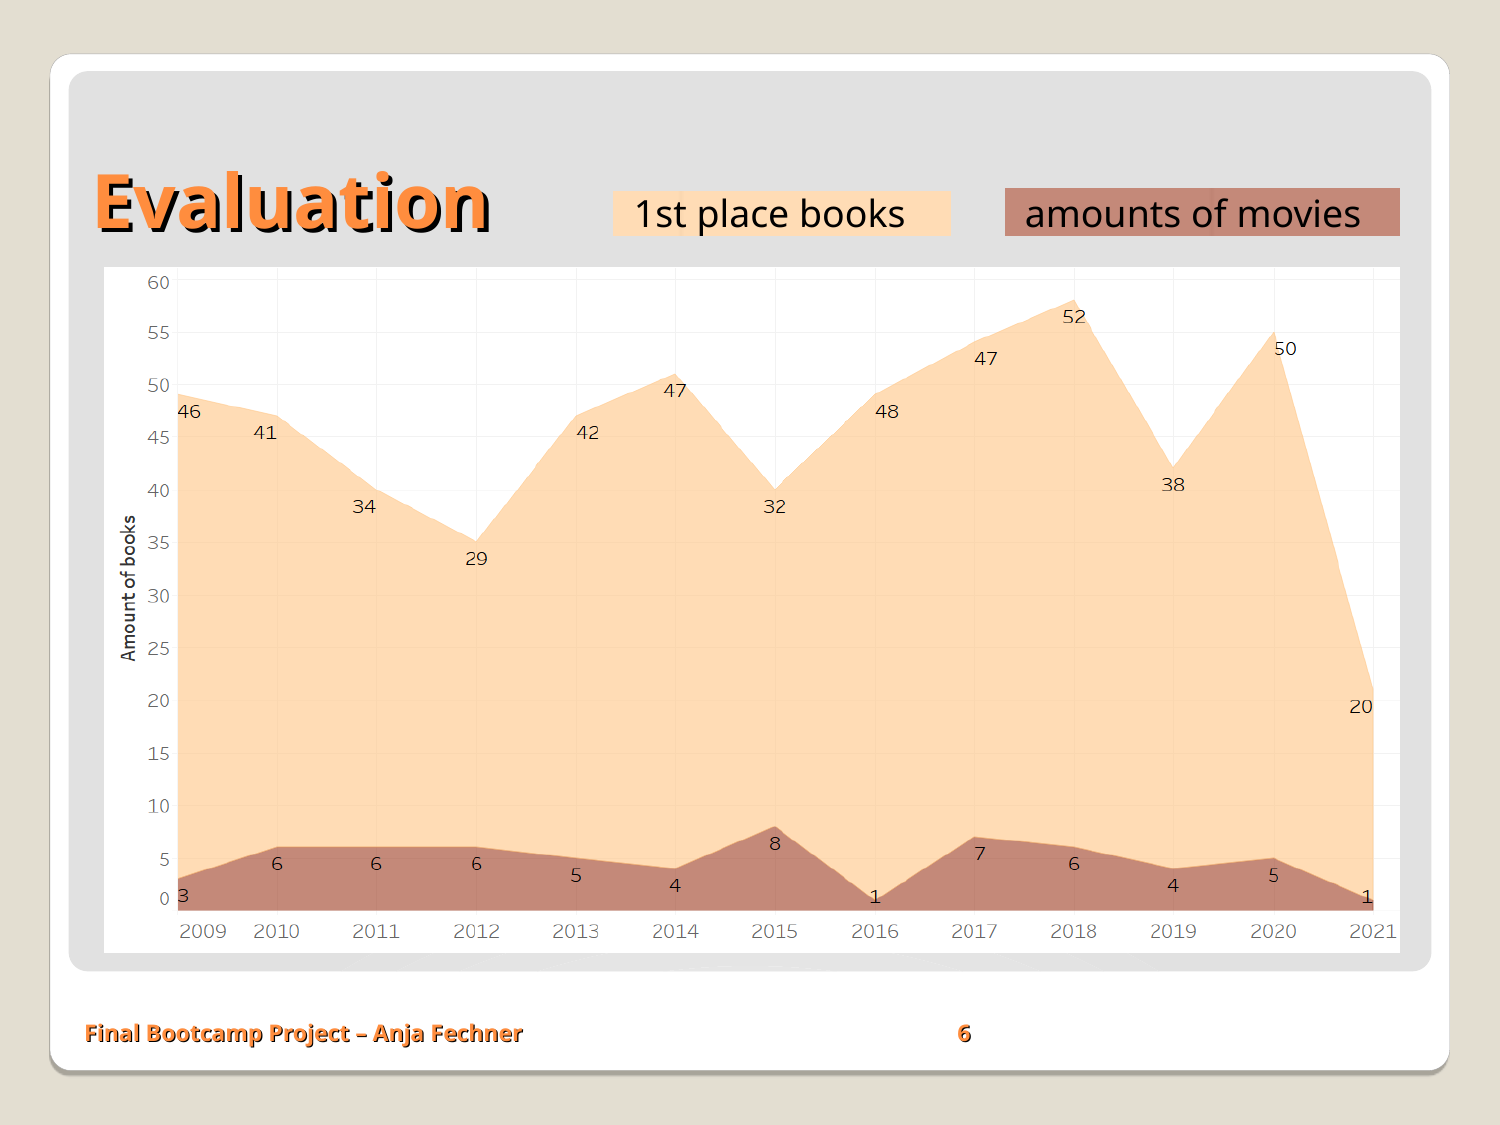

# Evaluation
1st place books
amounts of movies
Final Bootcamp Project – Anja Fechner